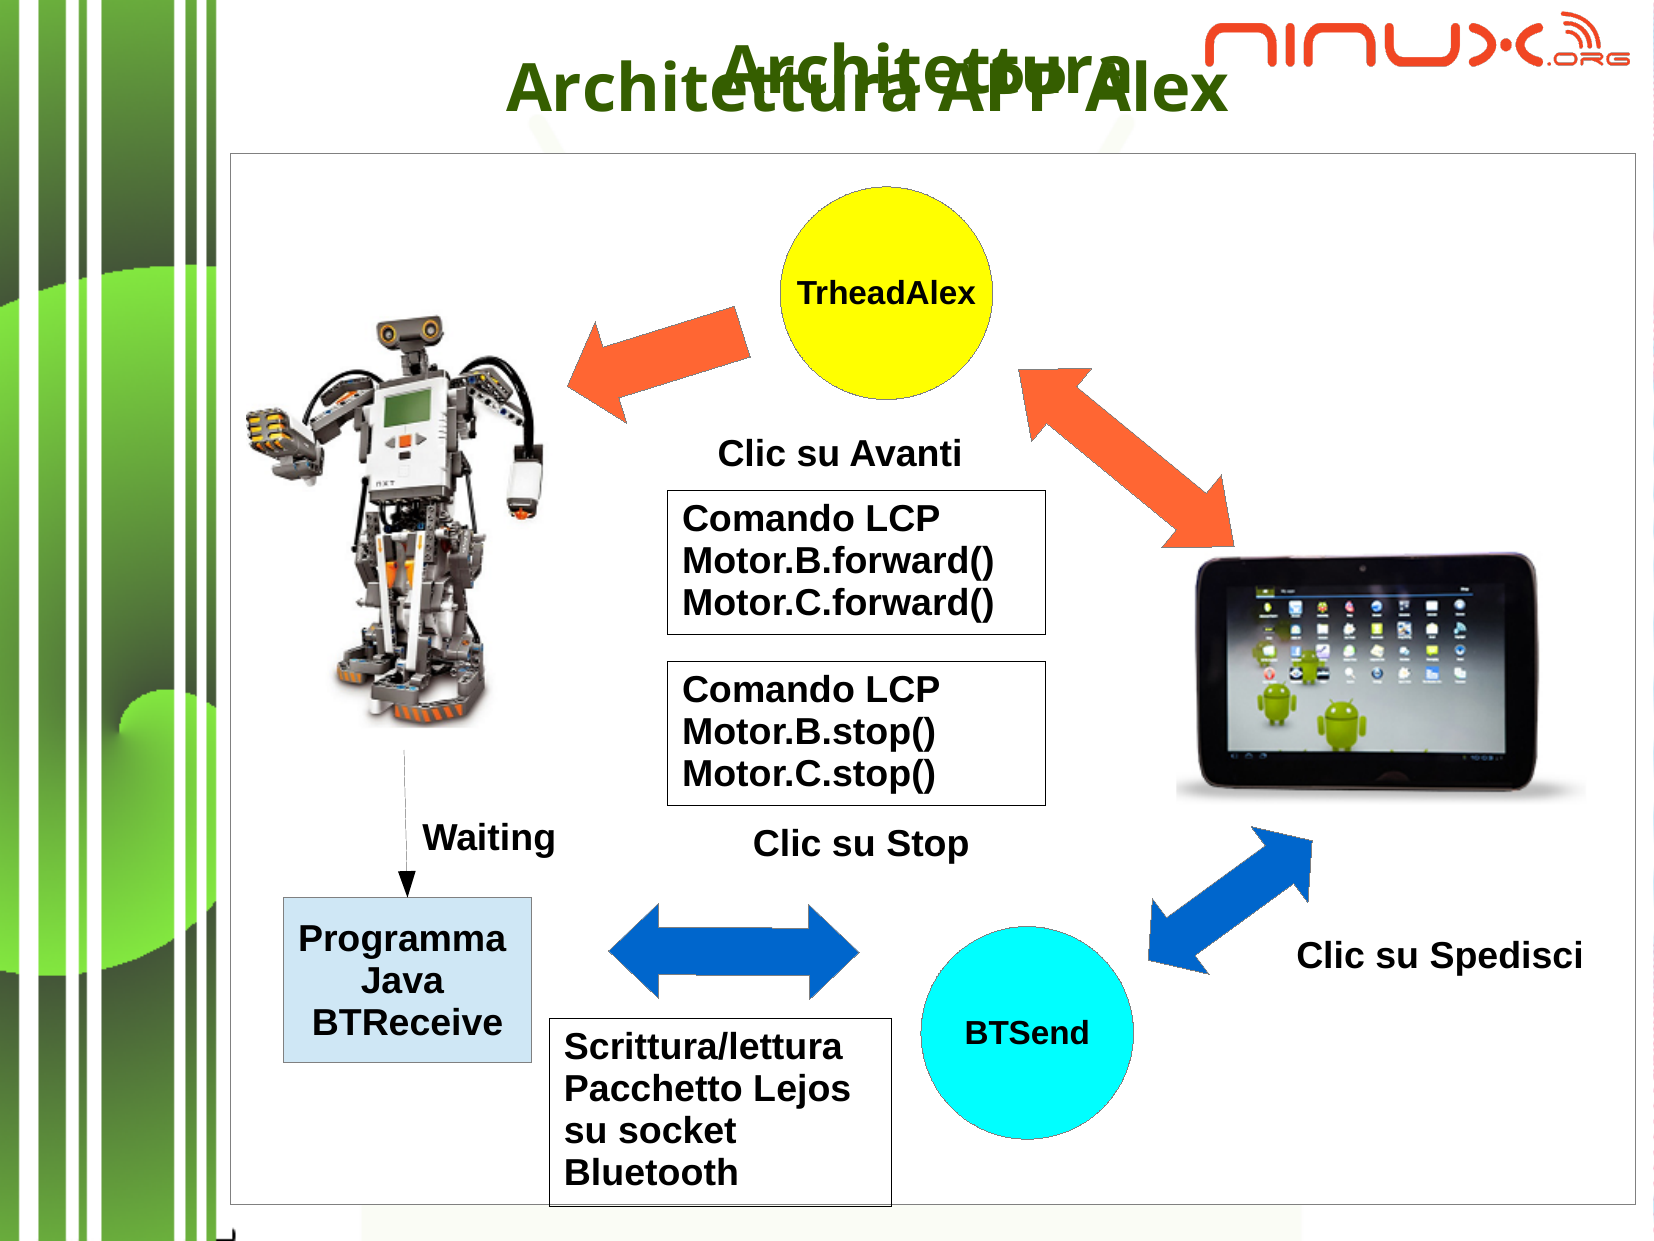

Architettura
# Architettura APP Alex
TrheadAlex
Clic su Avanti
Comando LCP
Motor.B.forward()
Motor.C.forward()
Comando LCP
Motor.B.stop()
Motor.C.stop()
Waiting
Clic su Stop
Programma
Java
BTReceive
BTSend
Clic su Spedisci
Scrittura/lettura Pacchetto Lejos su socket Bluetooth